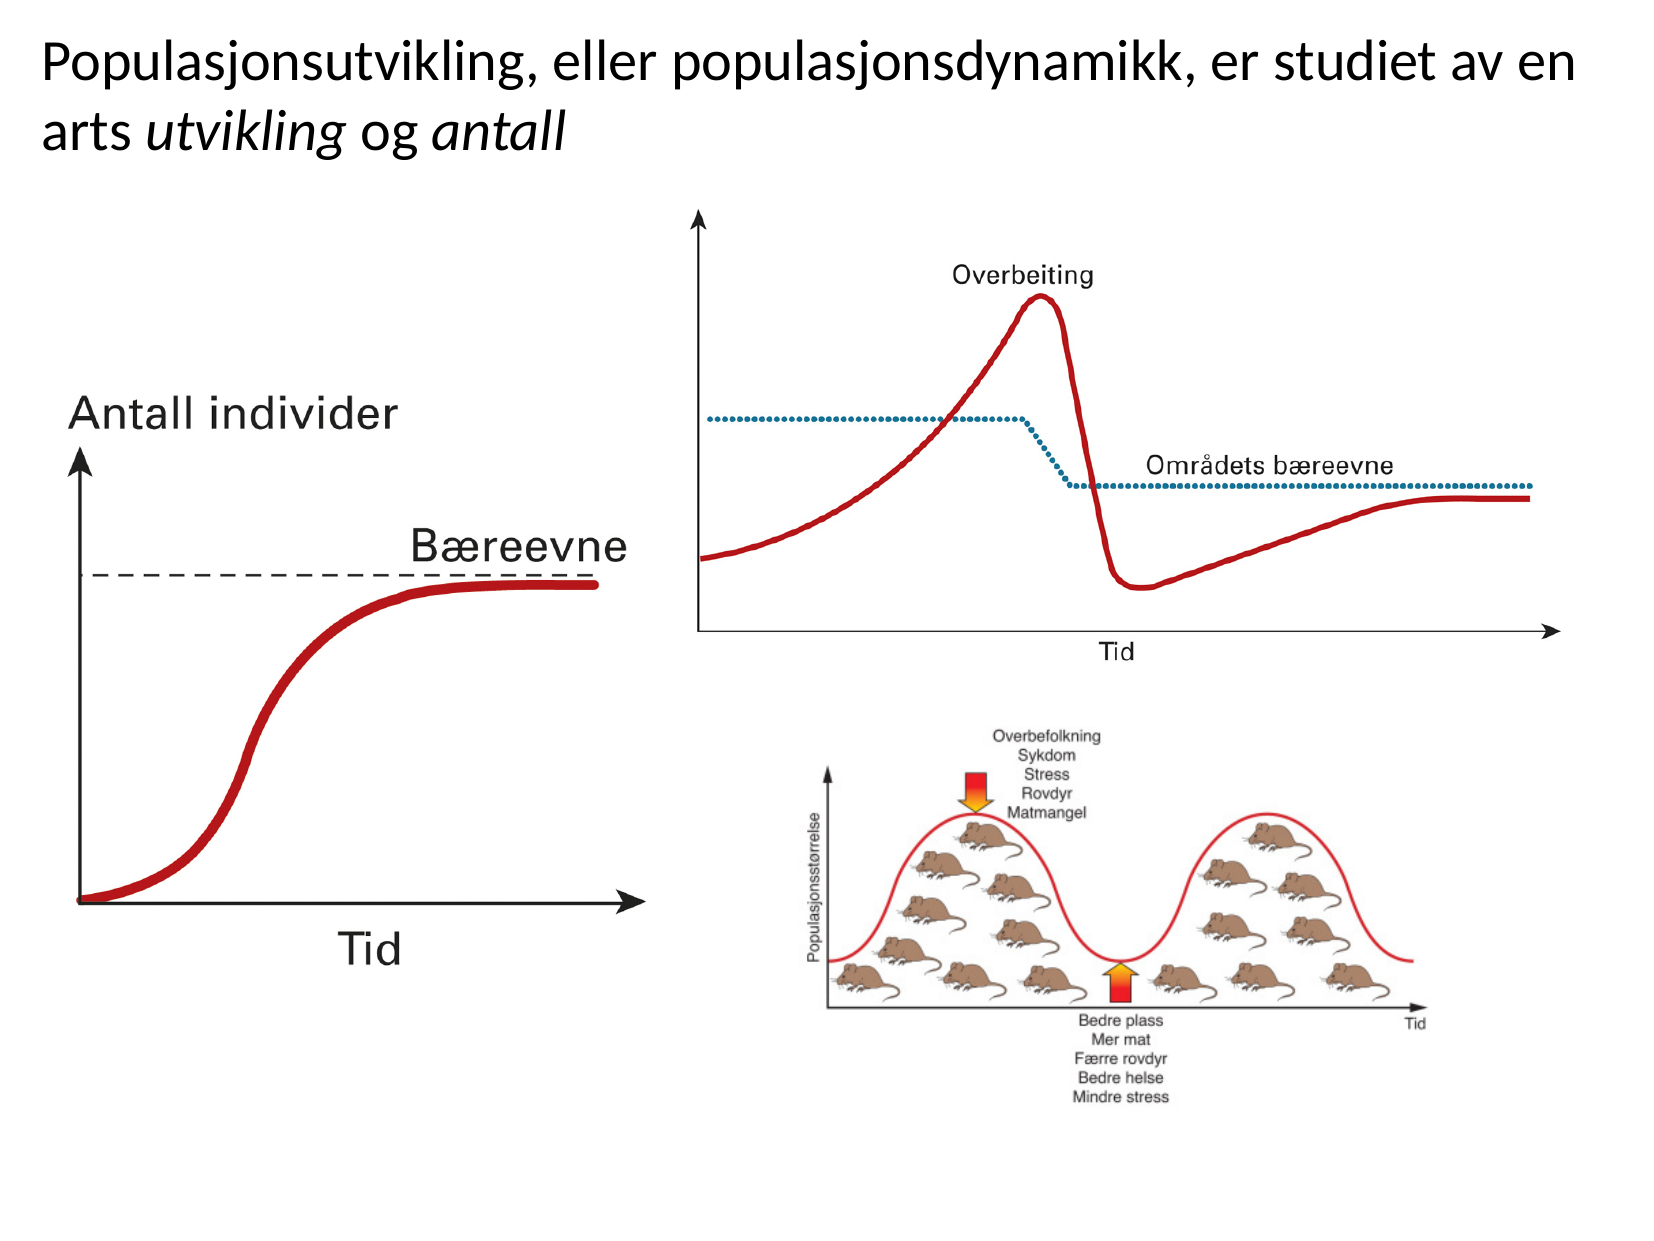

Populasjonsutvikling, eller populasjonsdynamikk, er studiet av en arts utvikling og antall